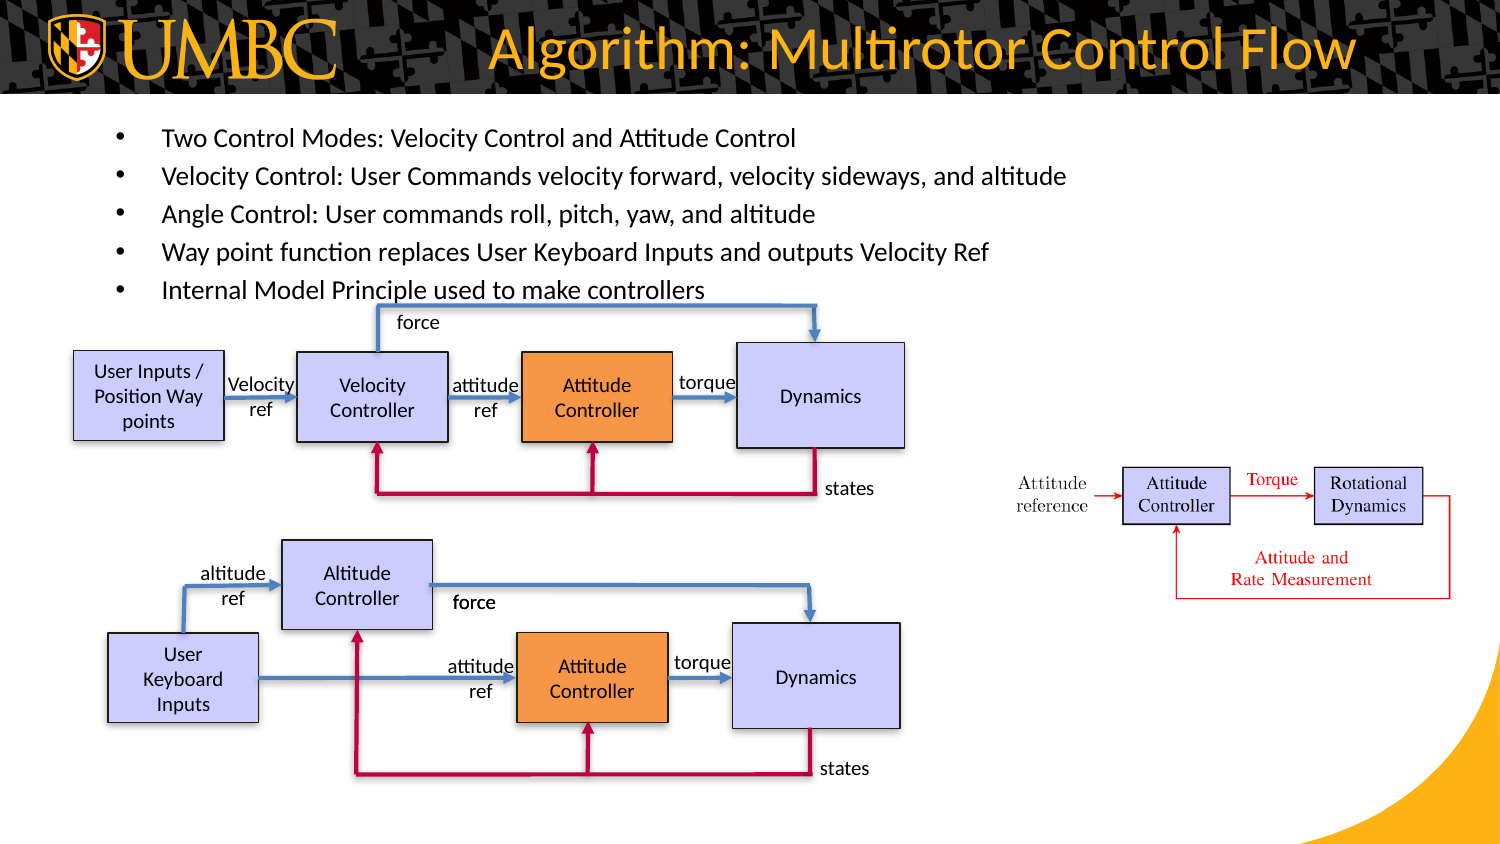

# Algorithm: Multirotor Control Flow
Two Control Modes: Velocity Control and Attitude Control
Velocity Control: User Commands velocity forward, velocity sideways, and altitude
Angle Control: User commands roll, pitch, yaw, and altitude
Way point function replaces User Keyboard Inputs and outputs Velocity Ref
Internal Model Principle used to make controllers
force
Dynamics
User Inputs / Position Way points
Velocity Controller
Attitude Controller
torque
Velocity
ref
attitude
ref
states
Altitude Controller
altitude ref
force
force
Dynamics
Attitude Controller
User Keyboard Inputs
torque
attitude
ref
states